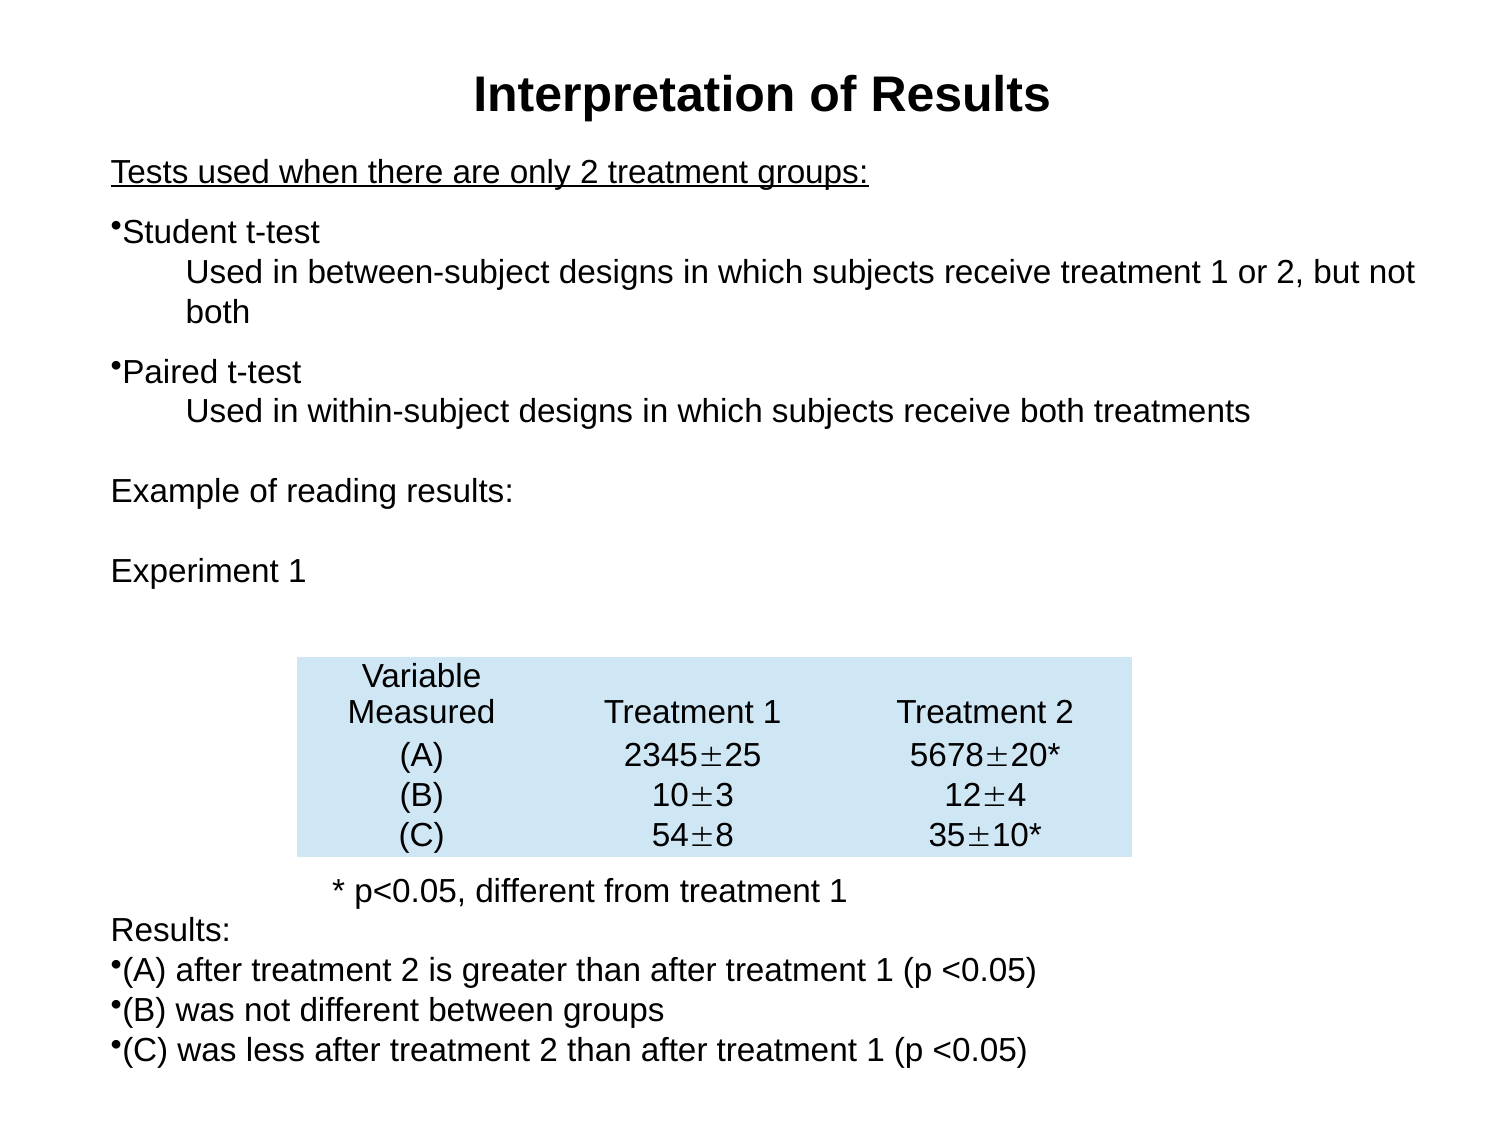

Interpretation of Results
Tests used when there are only 2 treatment groups:
Student t-test
Used in between-subject designs in which subjects receive treatment 1 or 2, but not both
Paired t-test
Used in within-subject designs in which subjects receive both treatments
Example of reading results:
Experiment 1
			* p<0.05, different from treatment 1
Results:
(A) after treatment 2 is greater than after treatment 1 (p <0.05)
(B) was not different between groups
(C) was less after treatment 2 than after treatment 1 (p <0.05)
| Variable Measured | Treatment 1 | Treatment 2 |
| --- | --- | --- |
| (A) | 234525 | 567820\* |
| (B) | 103 | 124 |
| (C) | 548 | 3510\* |